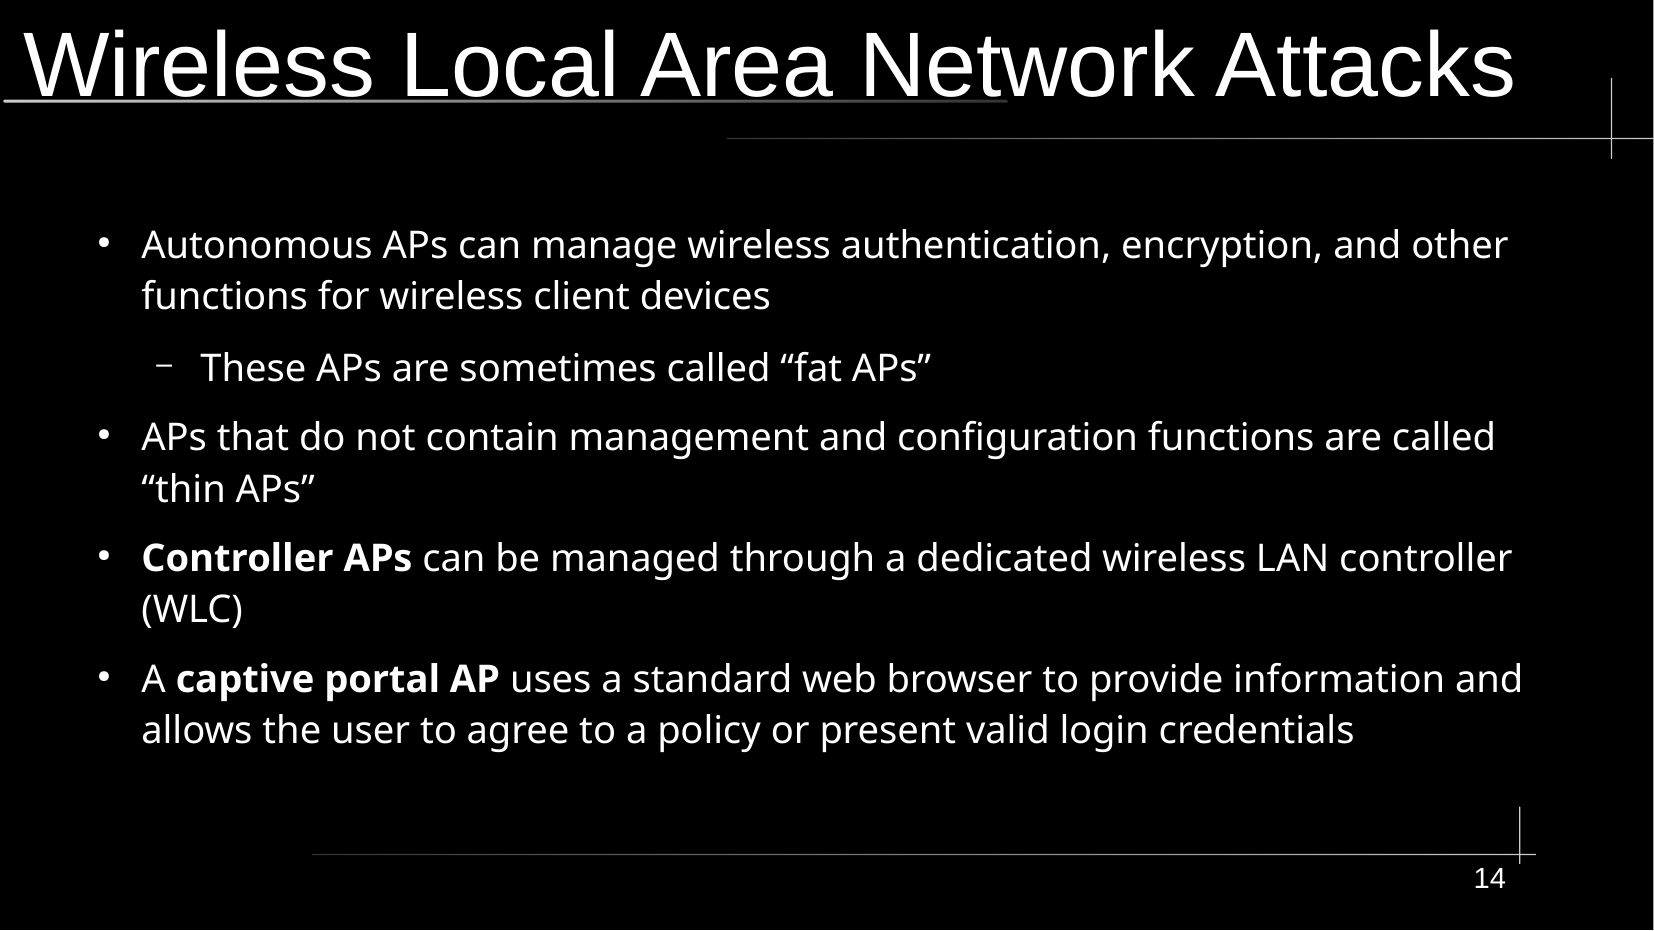

# Wireless Local Area Network Attacks
Autonomous APs can manage wireless authentication, encryption, and other functions for wireless client devices
These APs are sometimes called “fat APs”
APs that do not contain management and configuration functions are called “thin APs”
Controller APs can be managed through a dedicated wireless LAN controller (WLC)
A captive portal AP uses a standard web browser to provide information and allows the user to agree to a policy or present valid login credentials
14